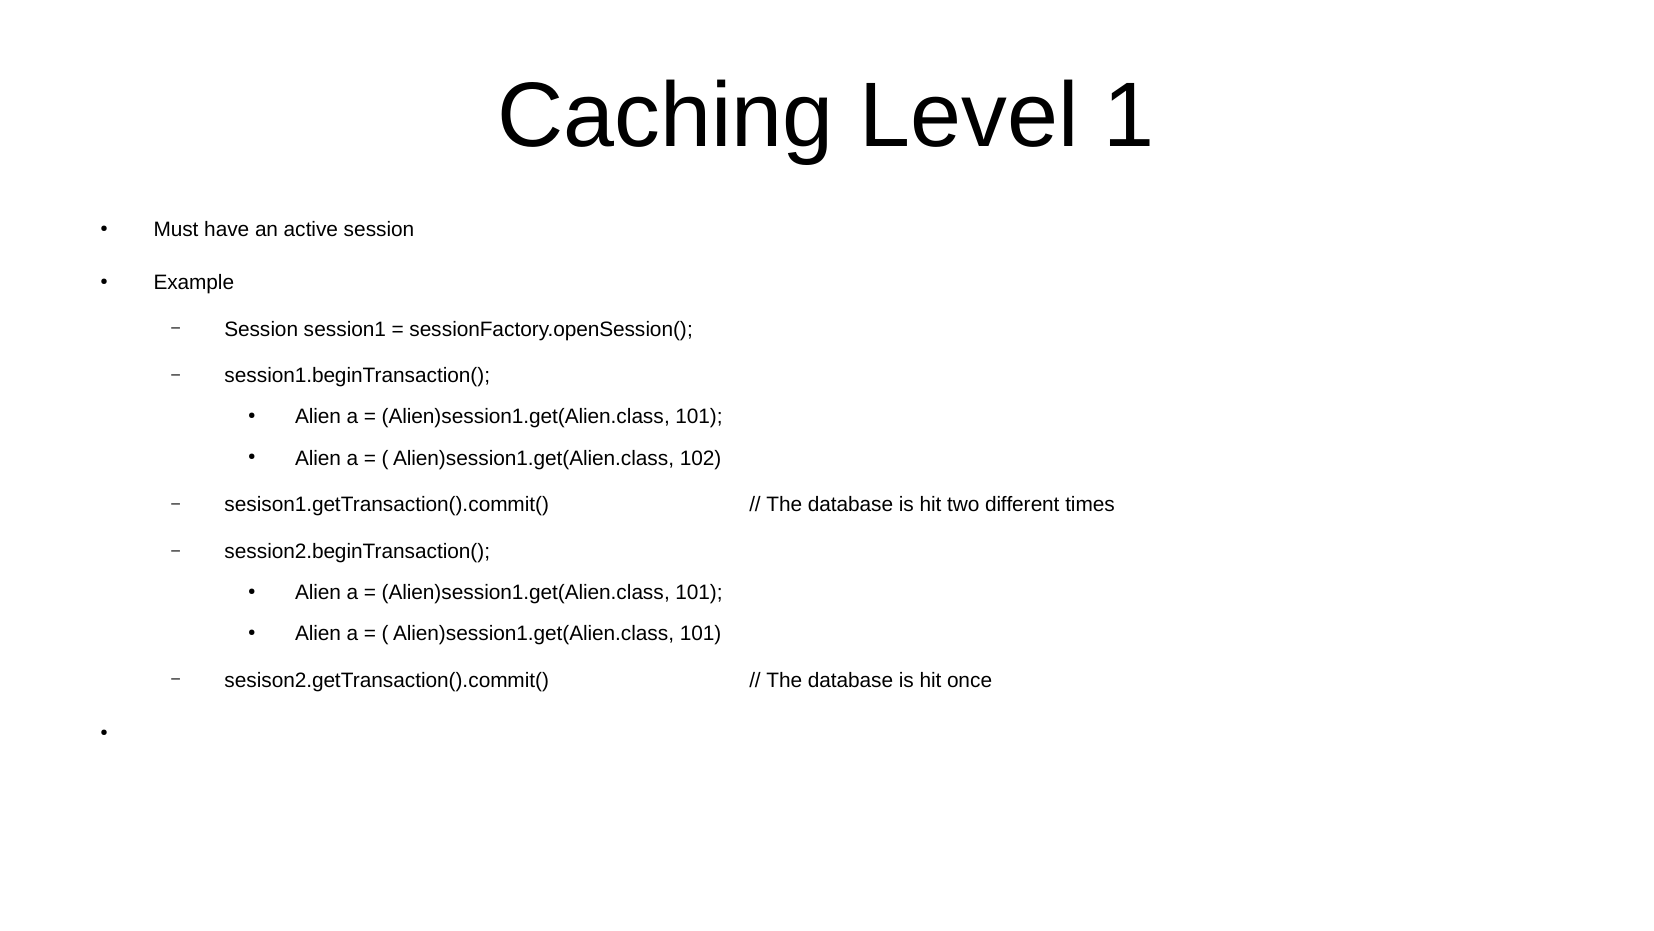

# Caching Level 1
Must have an active session
Example
Session session1 = sessionFactory.openSession();
session1.beginTransaction();
Alien a = (Alien)session1.get(Alien.class, 101);
Alien a = ( Alien)session1.get(Alien.class, 102)
sesison1.getTransaction().commit()			// The database is hit two different times
session2.beginTransaction();
Alien a = (Alien)session1.get(Alien.class, 101);
Alien a = ( Alien)session1.get(Alien.class, 101)
sesison2.getTransaction().commit()			// The database is hit once